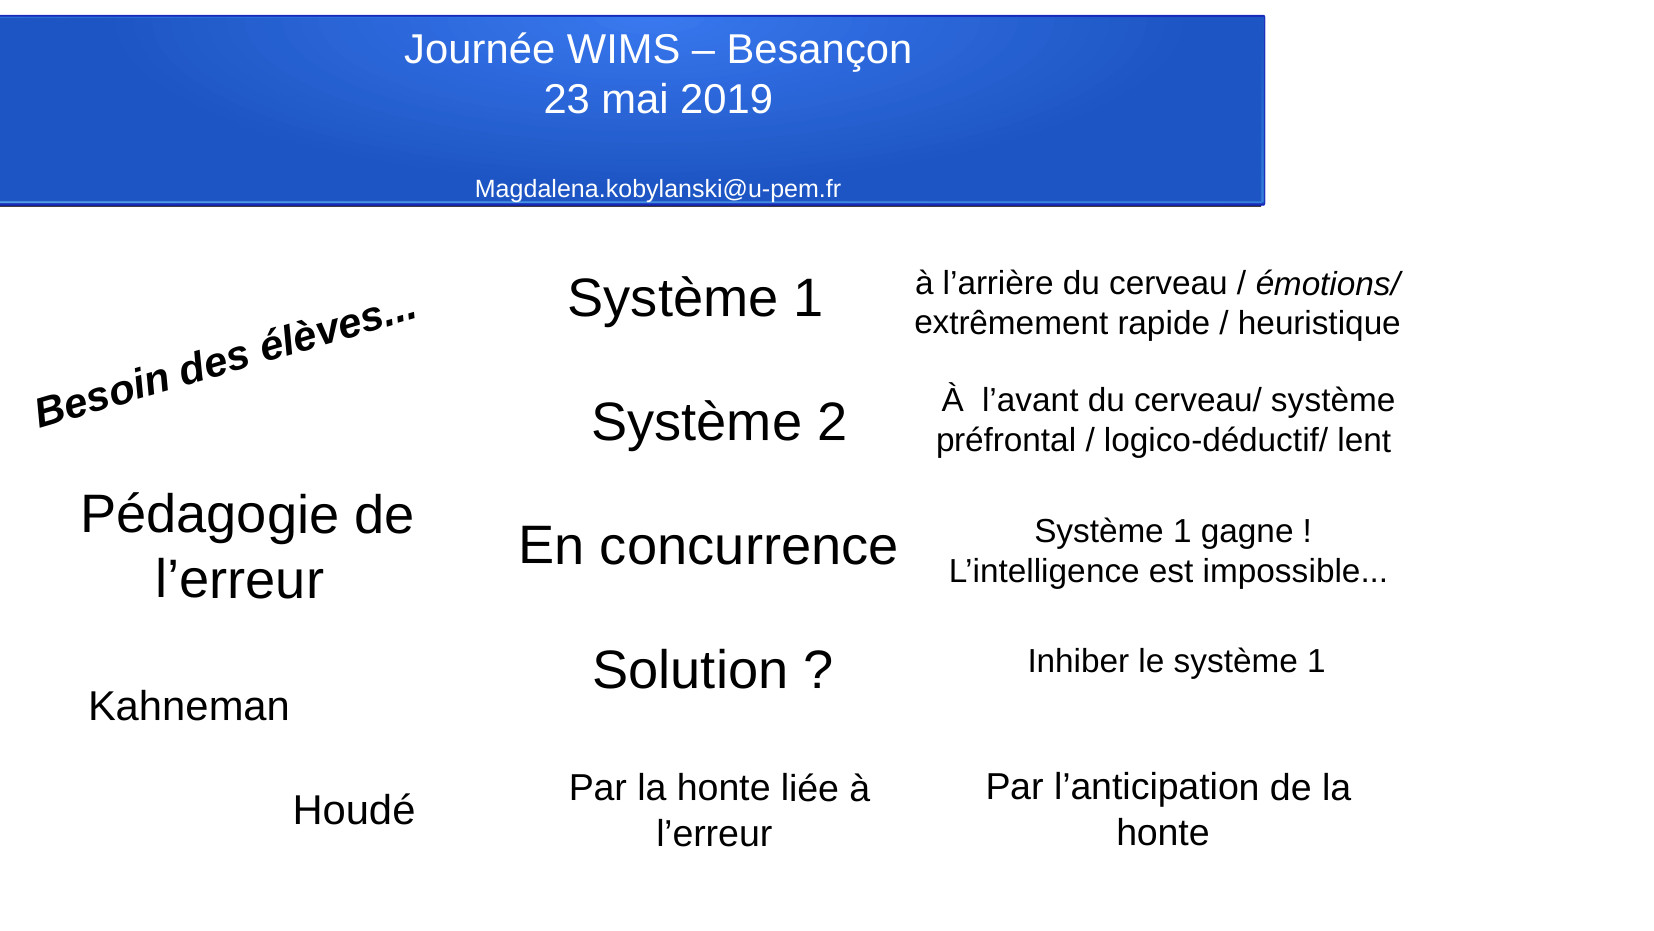

Journée WIMS – Besançon
23 mai 2019
Magdalena.kobylanski@u-pem.fr
Système 1
Besoin des élèves...
à l’arrière du cerveau / émotions/ extrêmement rapide / heuristique
À l’avant du cerveau/ système préfrontal / logico-déductif/ lent
Système 2
Pédagogie de l’erreur
En concurrence
 Système 1 gagne !
L’intelligence est impossible...
Solution ?
Kahneman
Inhiber le système 1
Houdé
Par l’anticipation de la honte
Par la honte liée à l’erreur